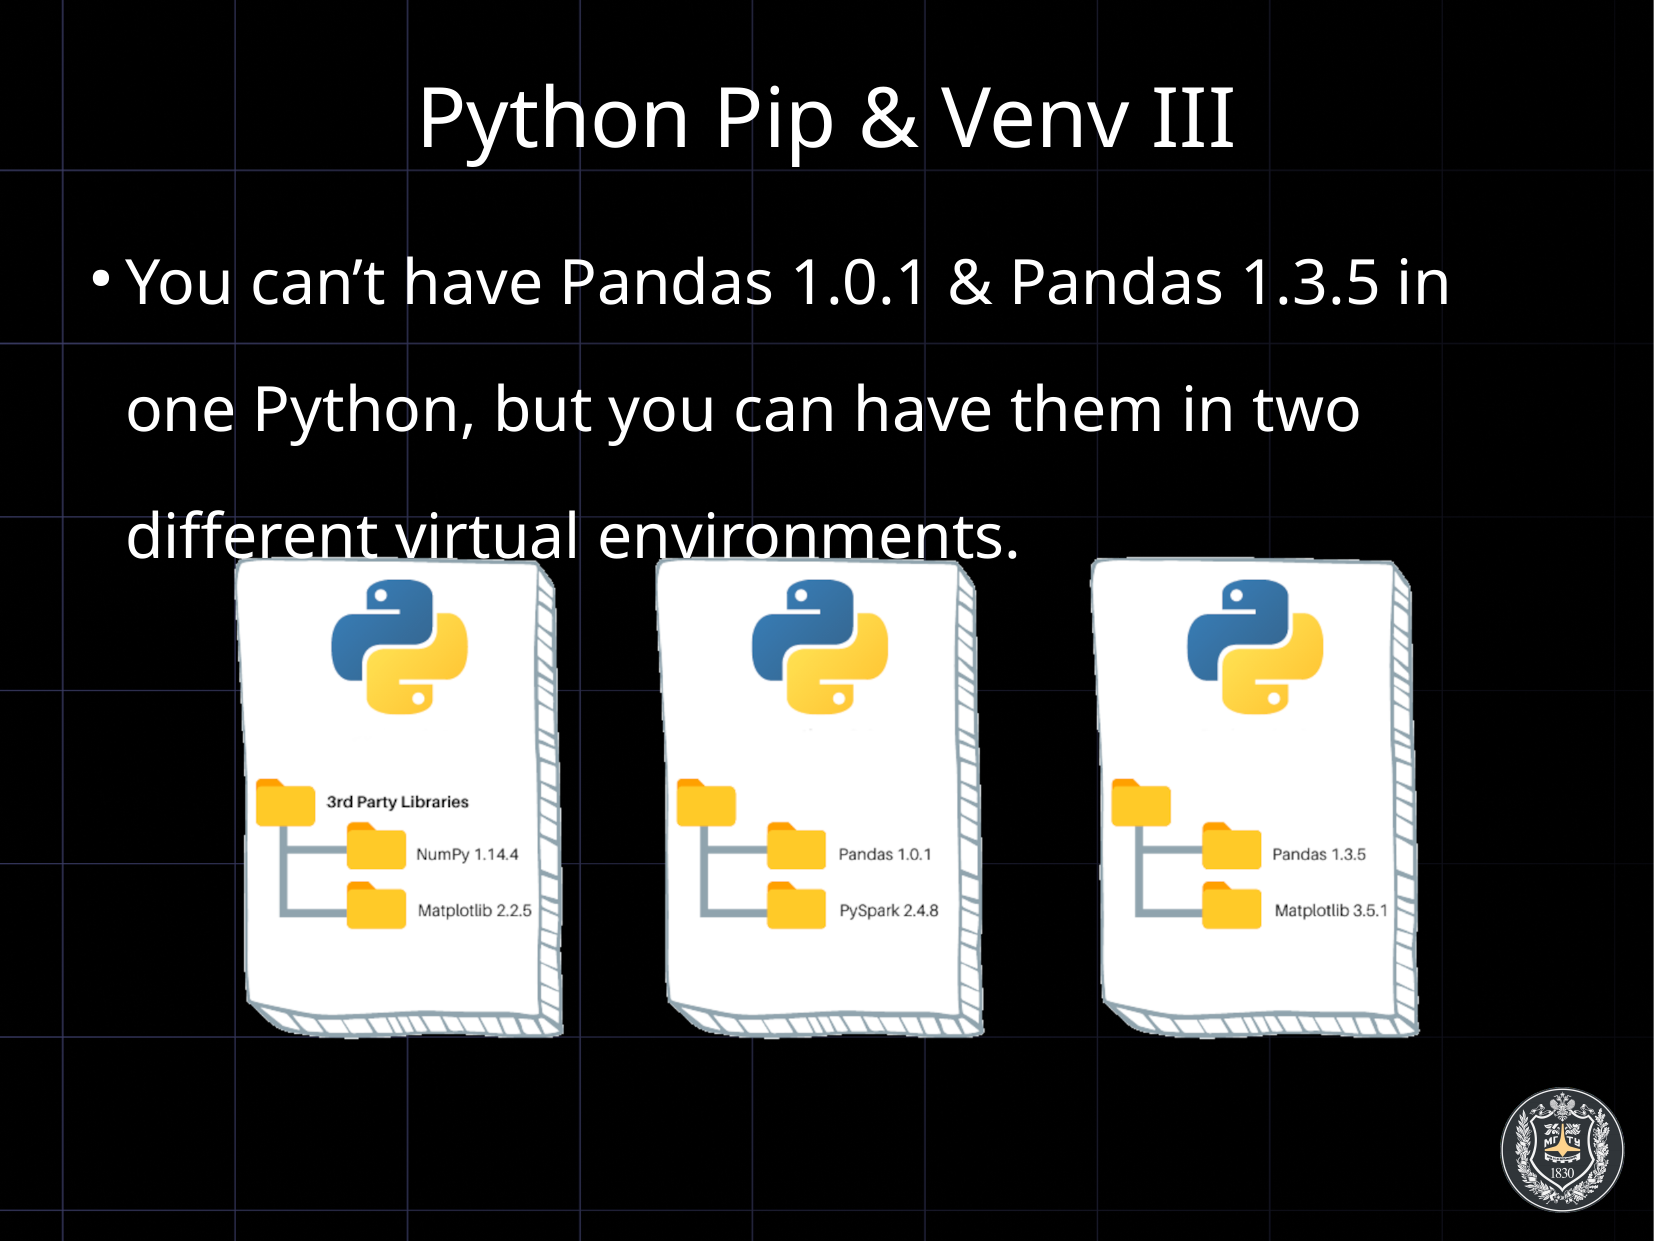

# Python Pip & Venv III
You can’t have Pandas 1.0.1 & Pandas 1.3.5 in one Python, but you can have them in two different virtual environments.